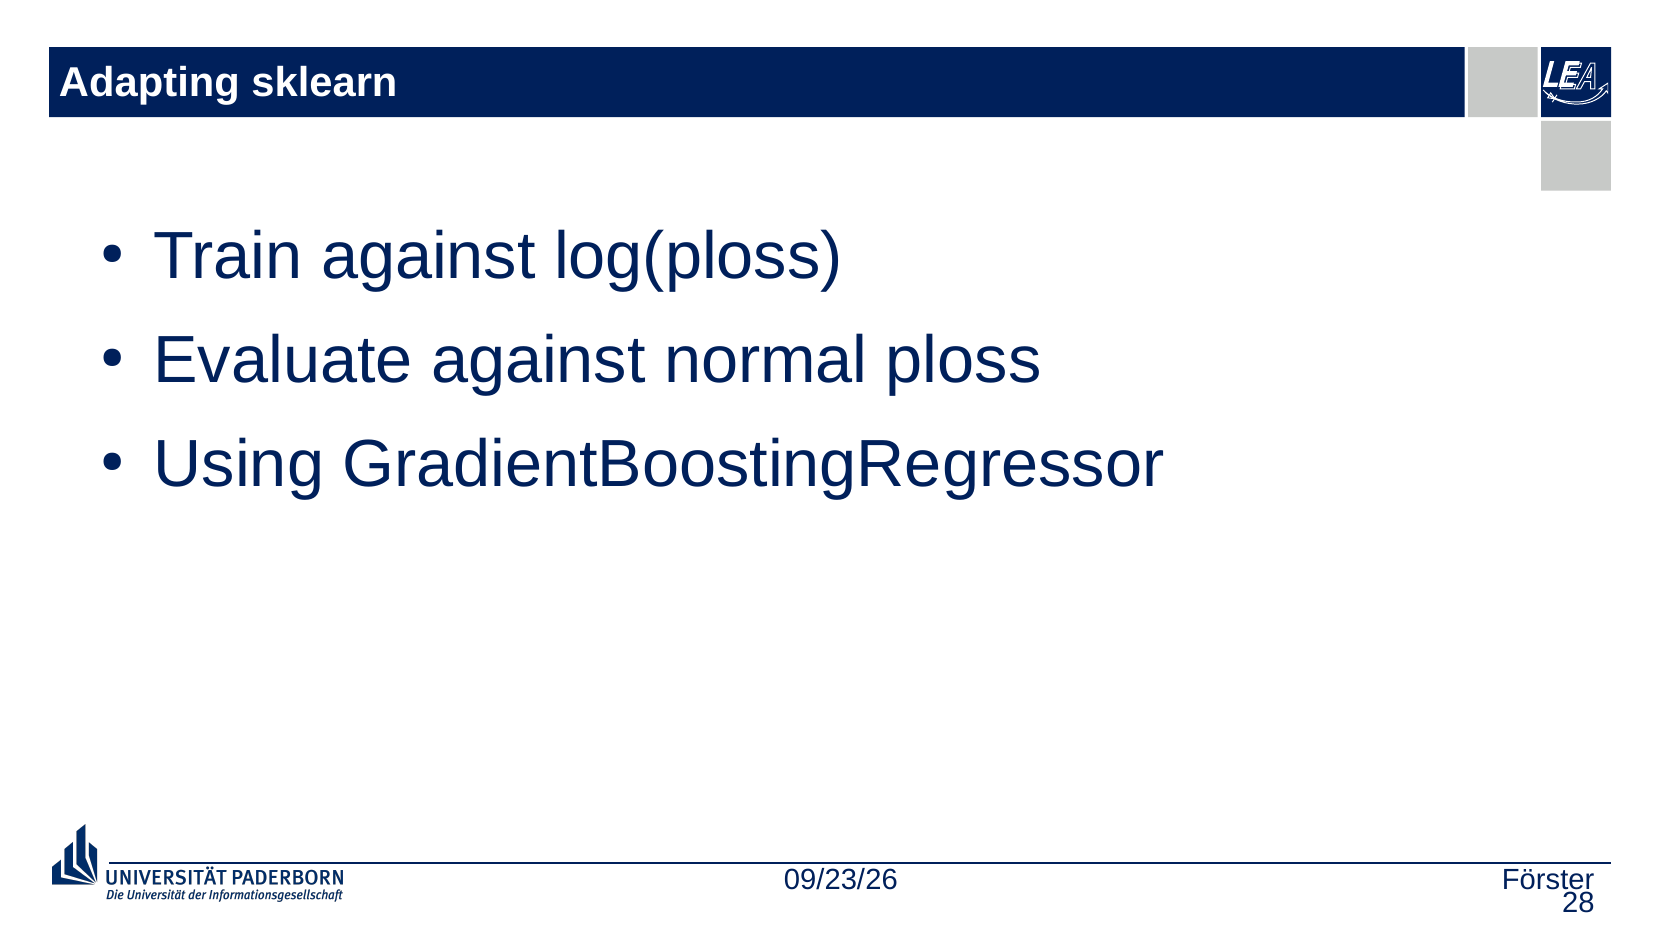

# Adapting sklearn
Train against log(ploss)
Evaluate against normal ploss
Using GradientBoostingRegressor
Förster
28